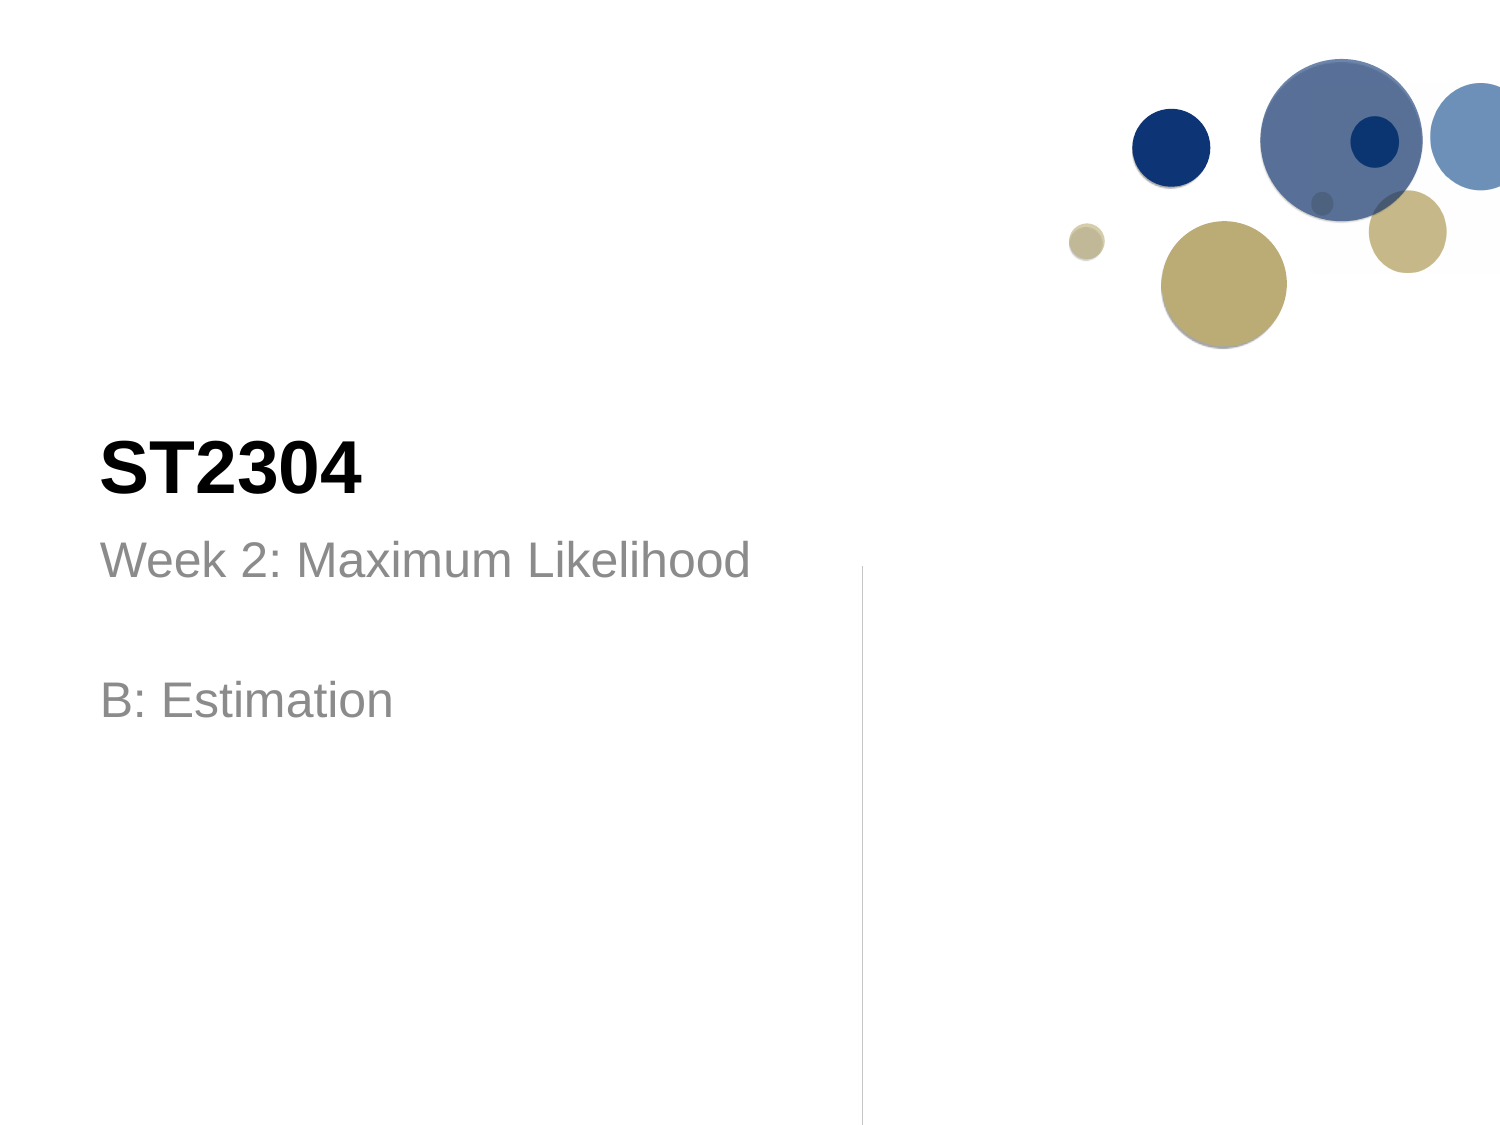

# ST2304
Week 2: Maximum Likelihood
B: Estimation